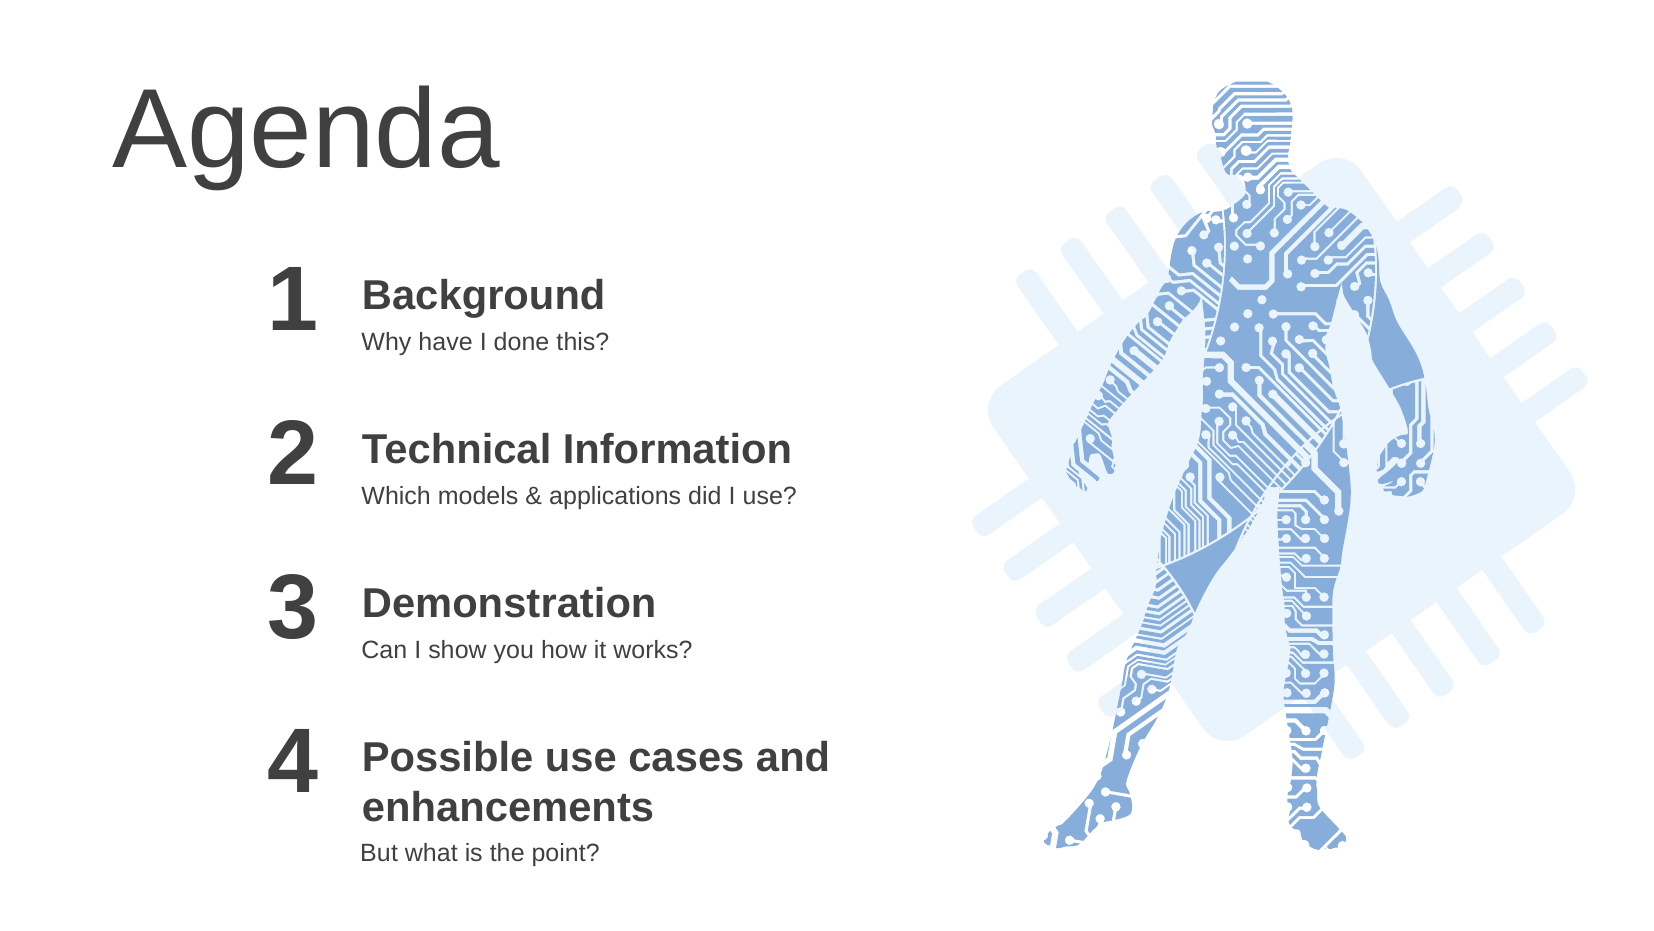

Agenda
1
Background
Why have I done this?
2
Technical Information
Which models & applications did I use?
3
Demonstration
Can I show you how it works?
4
Possible use cases and enhancements
But what is the point?